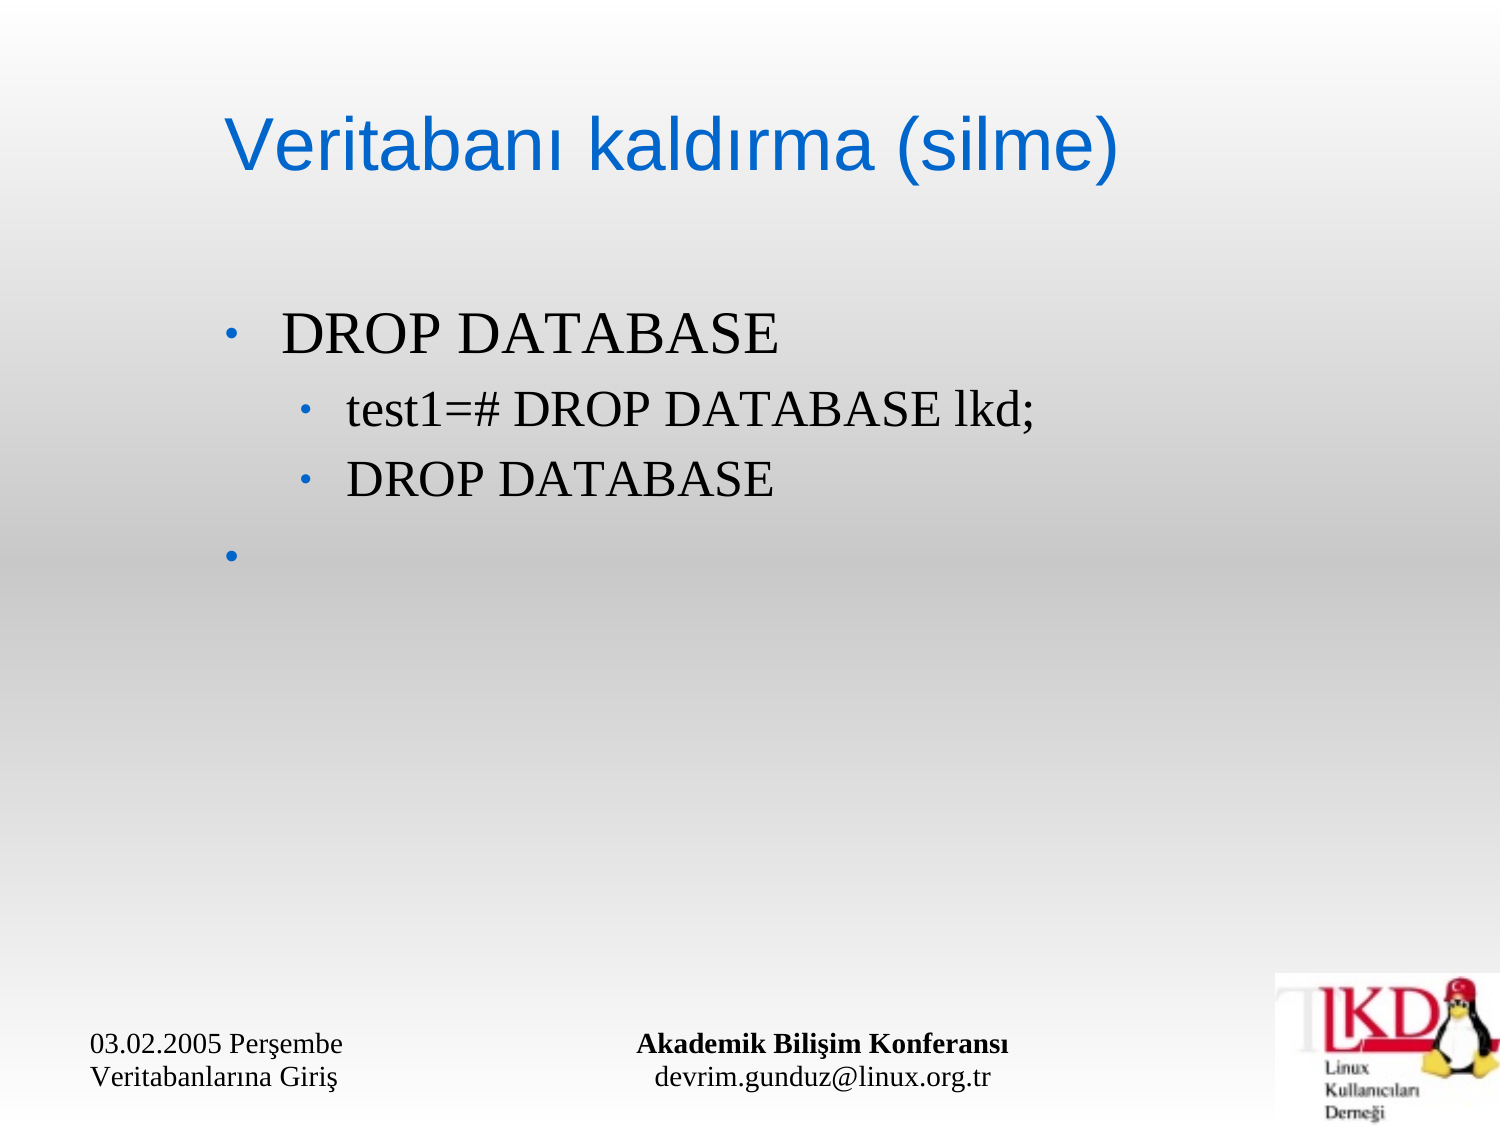

# Veritabanı kaldırma (silme)
DROP DATABASE
test1=# DROP DATABASE lkd;
DROP DATABASE